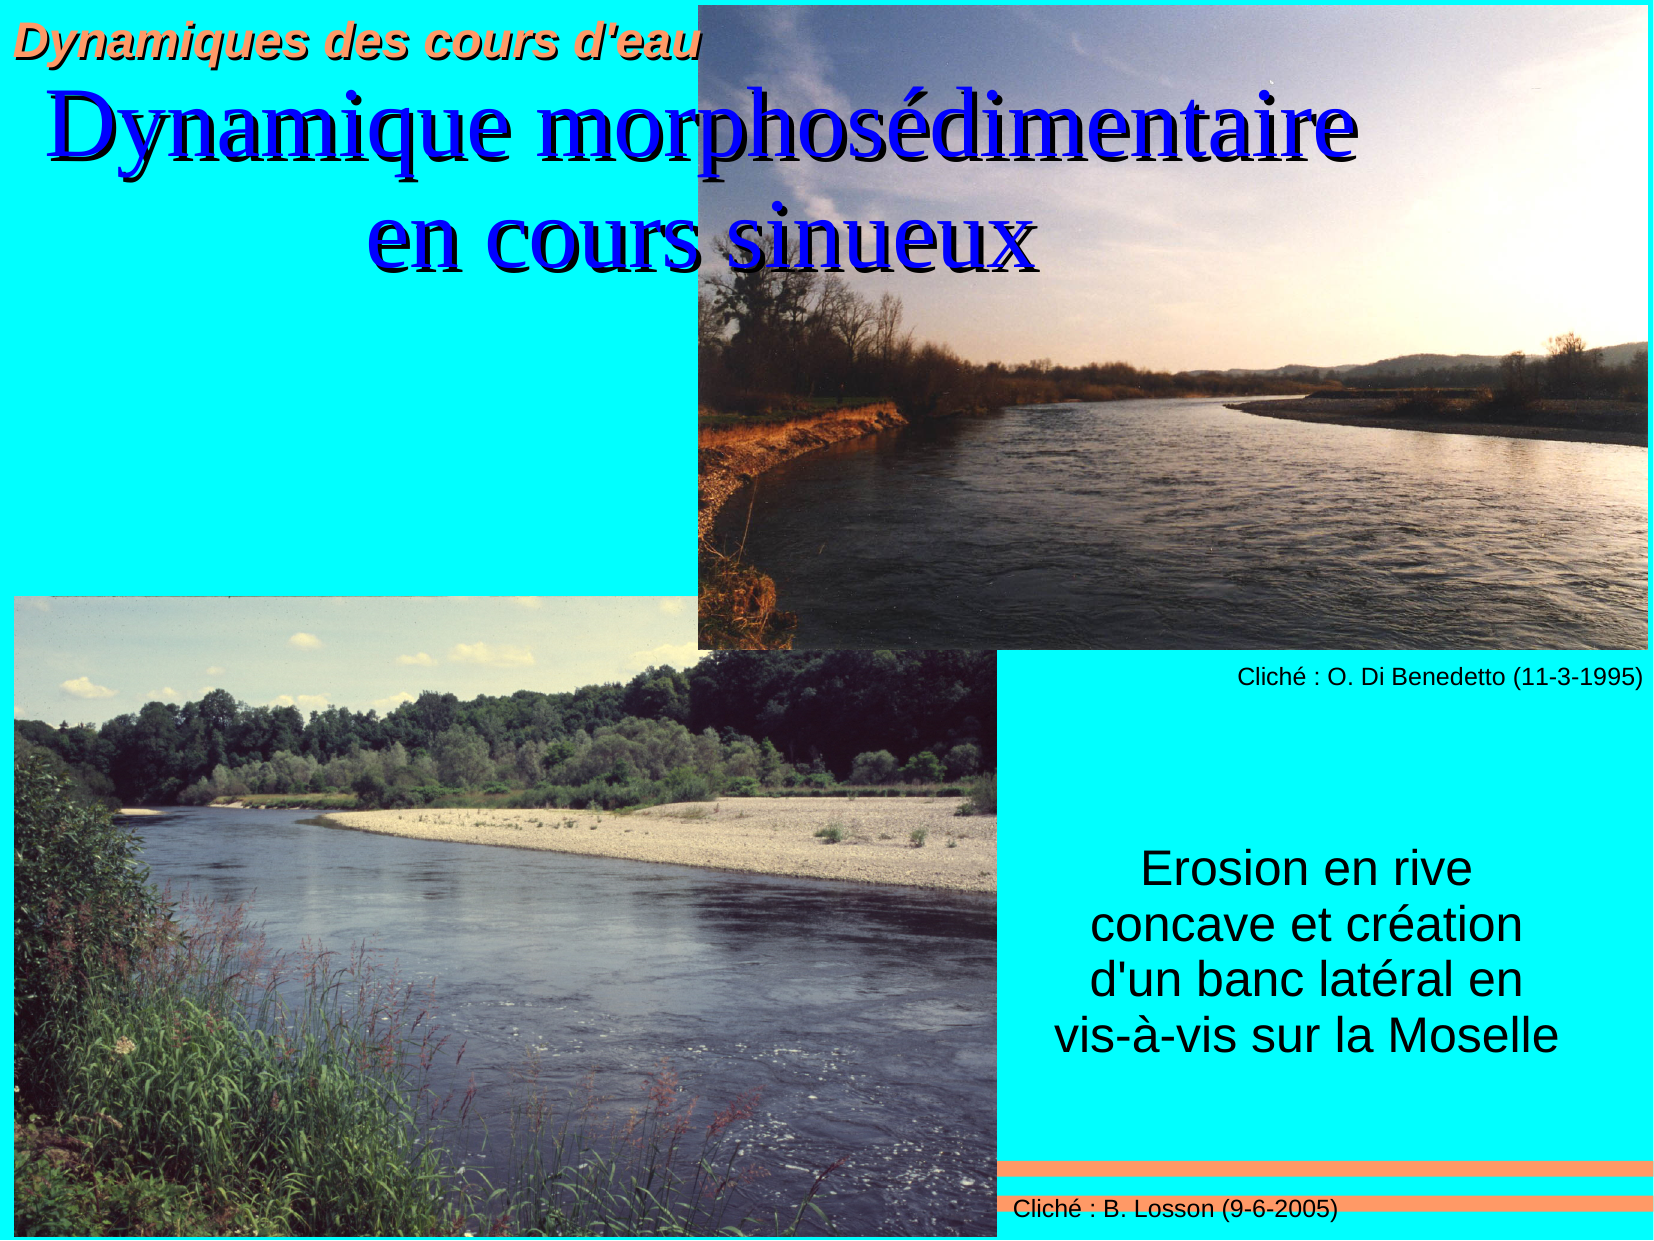

# Dynamiques des cours d'eau
Dynamique morphosédimentaire en cours sinueux
Cliché : O. Di Benedetto (11-3-1995)
Erosion en rive concave et création d'un banc latéral en vis-à-vis sur la Moselle
Cliché : B. Losson (9-6-2005)